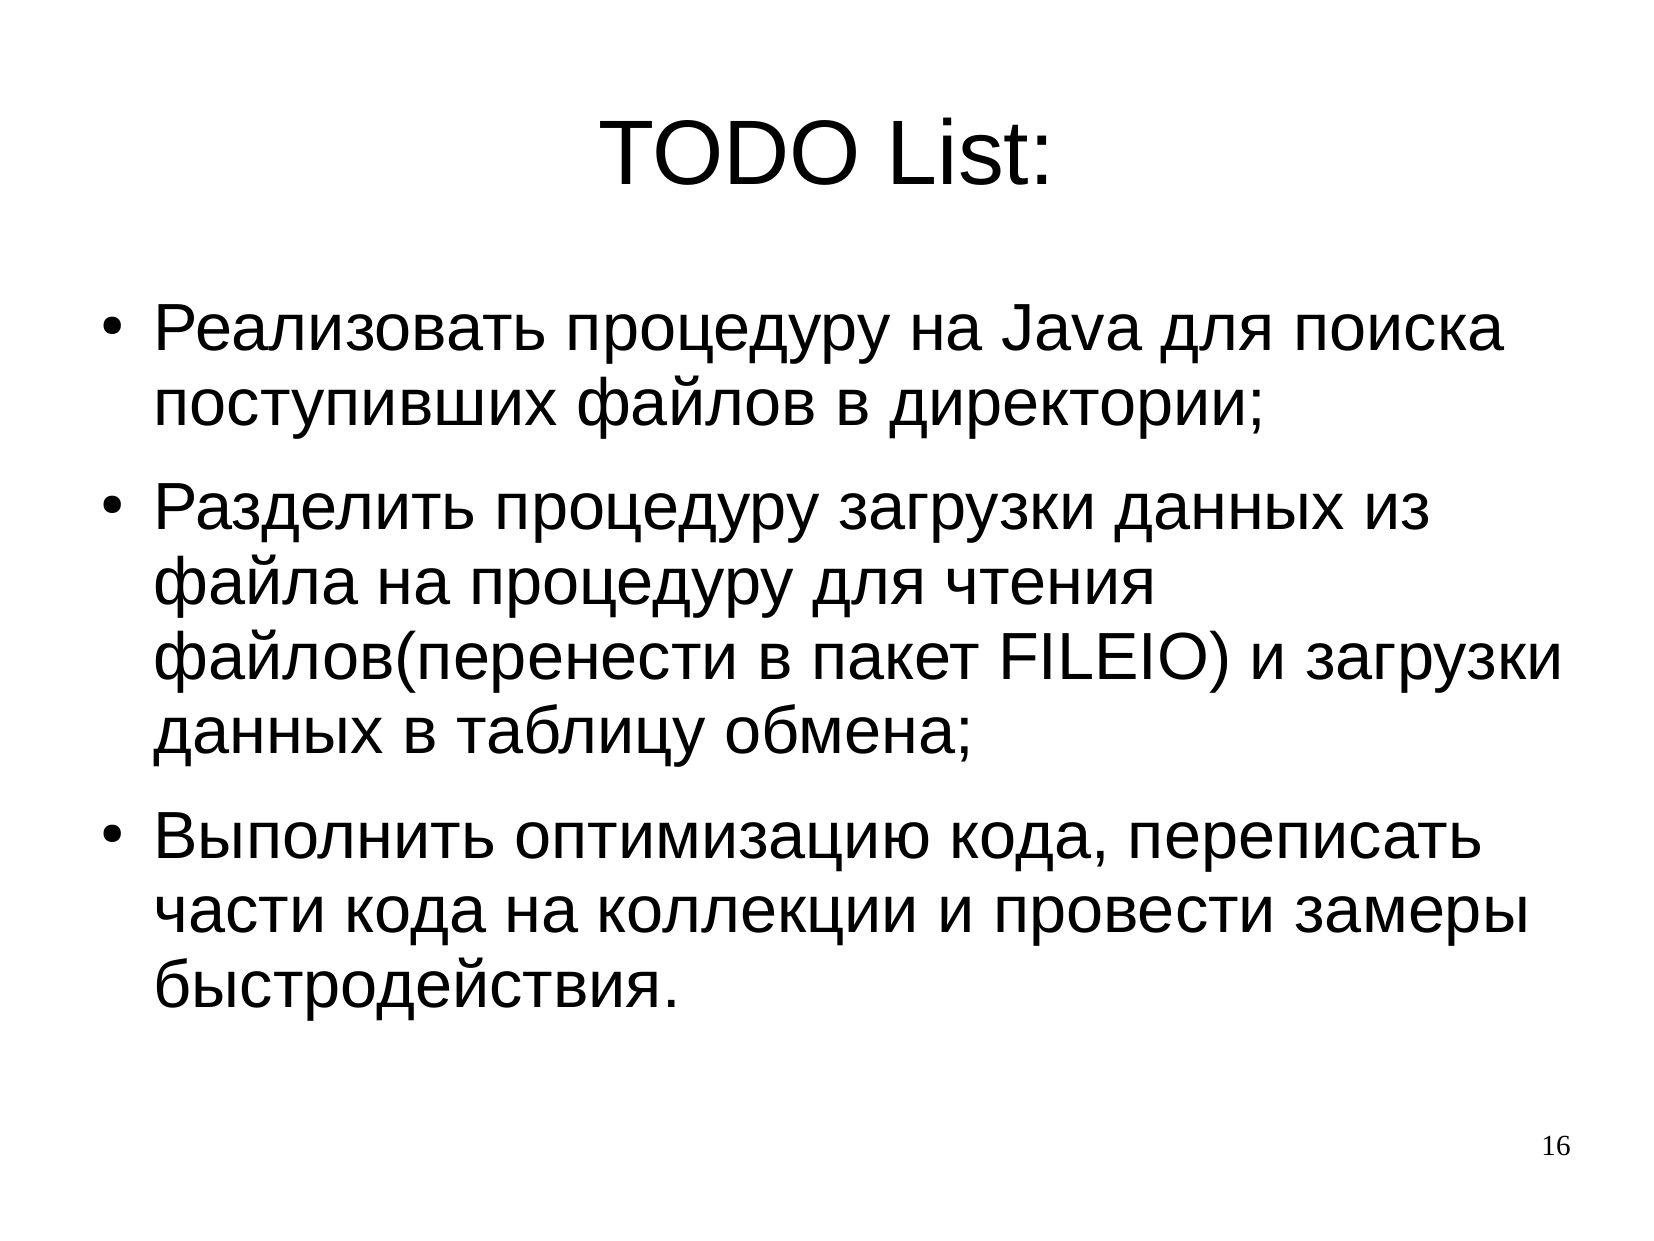

# TODO List:
Реализовать процедуру на Java для поиска поступивших файлов в директории;
Разделить процедуру загрузки данных из файла на процедуру для чтения файлов(перенести в пакет FILEIO) и загрузки данных в таблицу обмена;
Выполнить оптимизацию кода, переписать части кода на коллекции и провести замеры быстродействия.
16